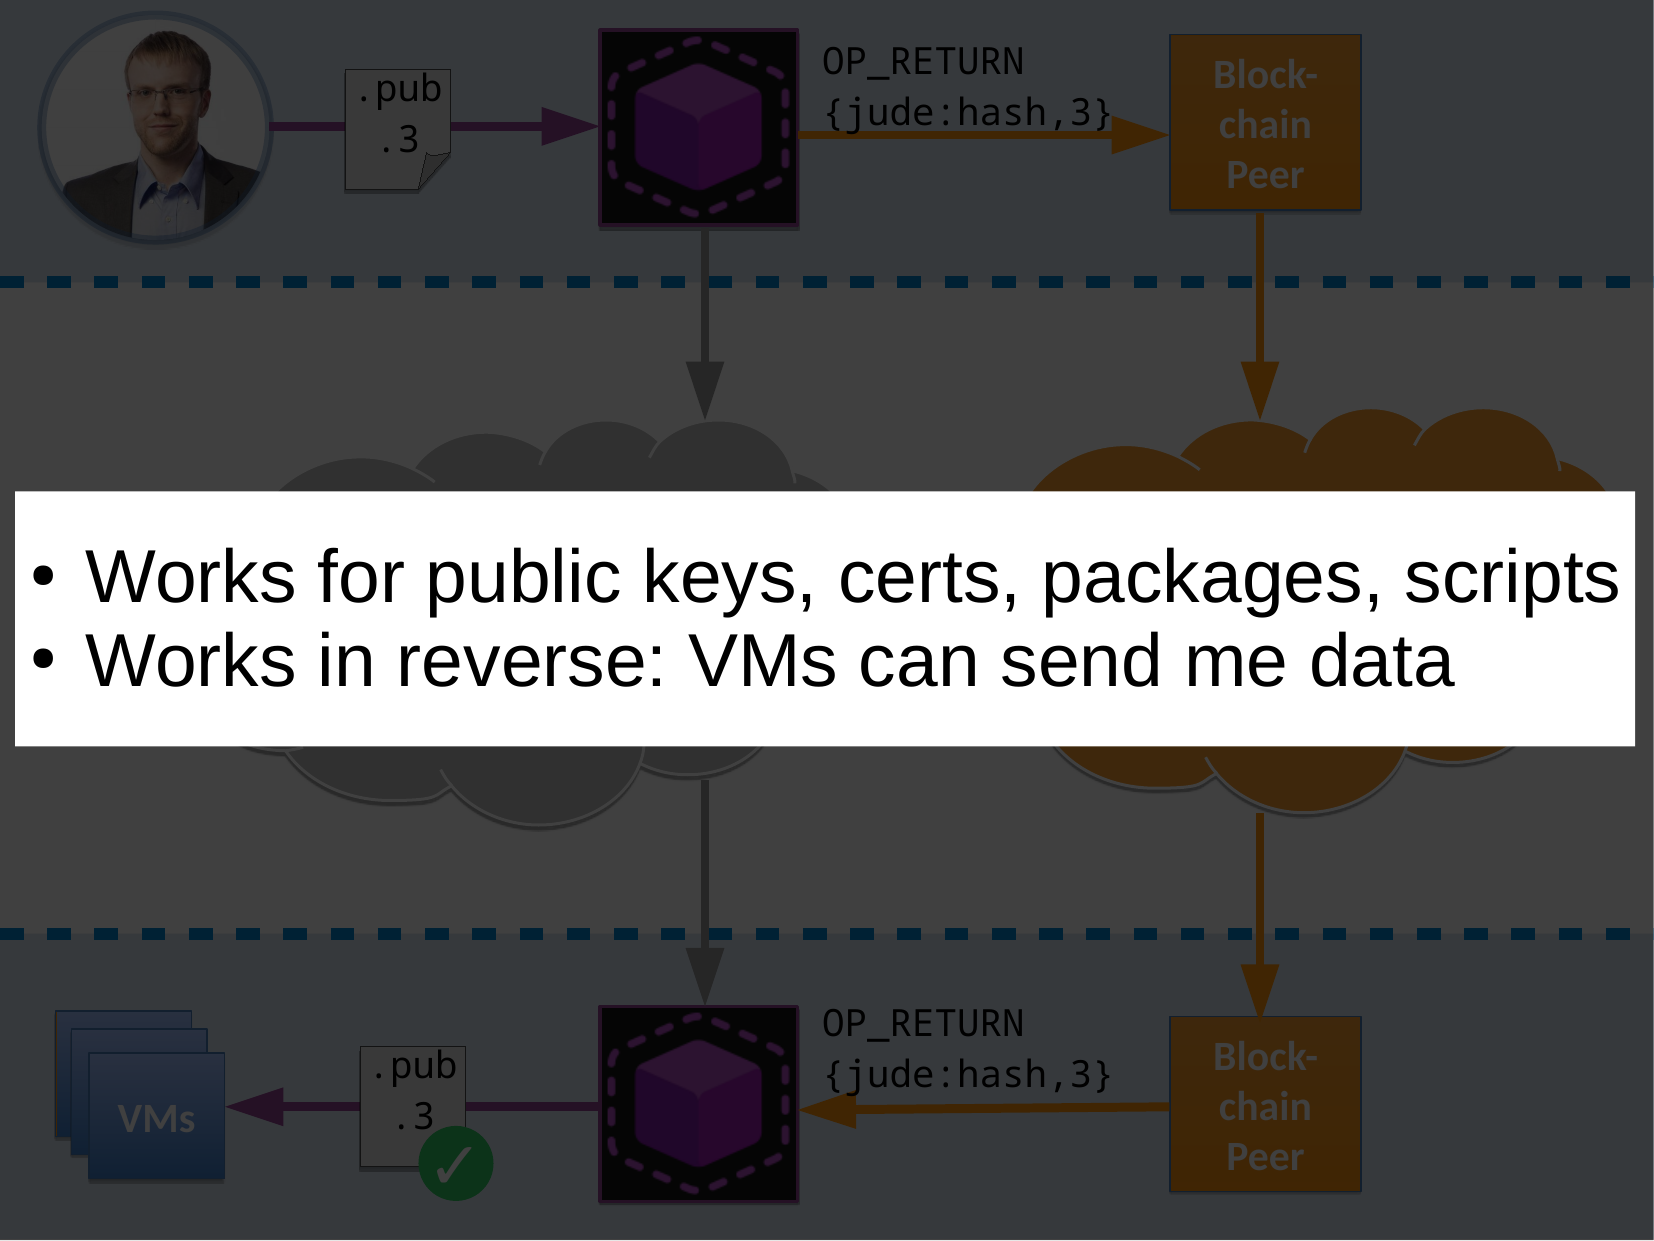

OP_RETURN
{jude:hash,3}
Block-chain
Peer
.pub
.3
Blockchain
P2P Network
Cloud
Storage
 Works for public keys, certs, packages, scripts
 Works in reverse: VMs can send me data
.pub
.3
OP_RETURN
{jude:hash,3}
VMs
Block-chain
Peer
VMs
.pub
.3
VMs
✓